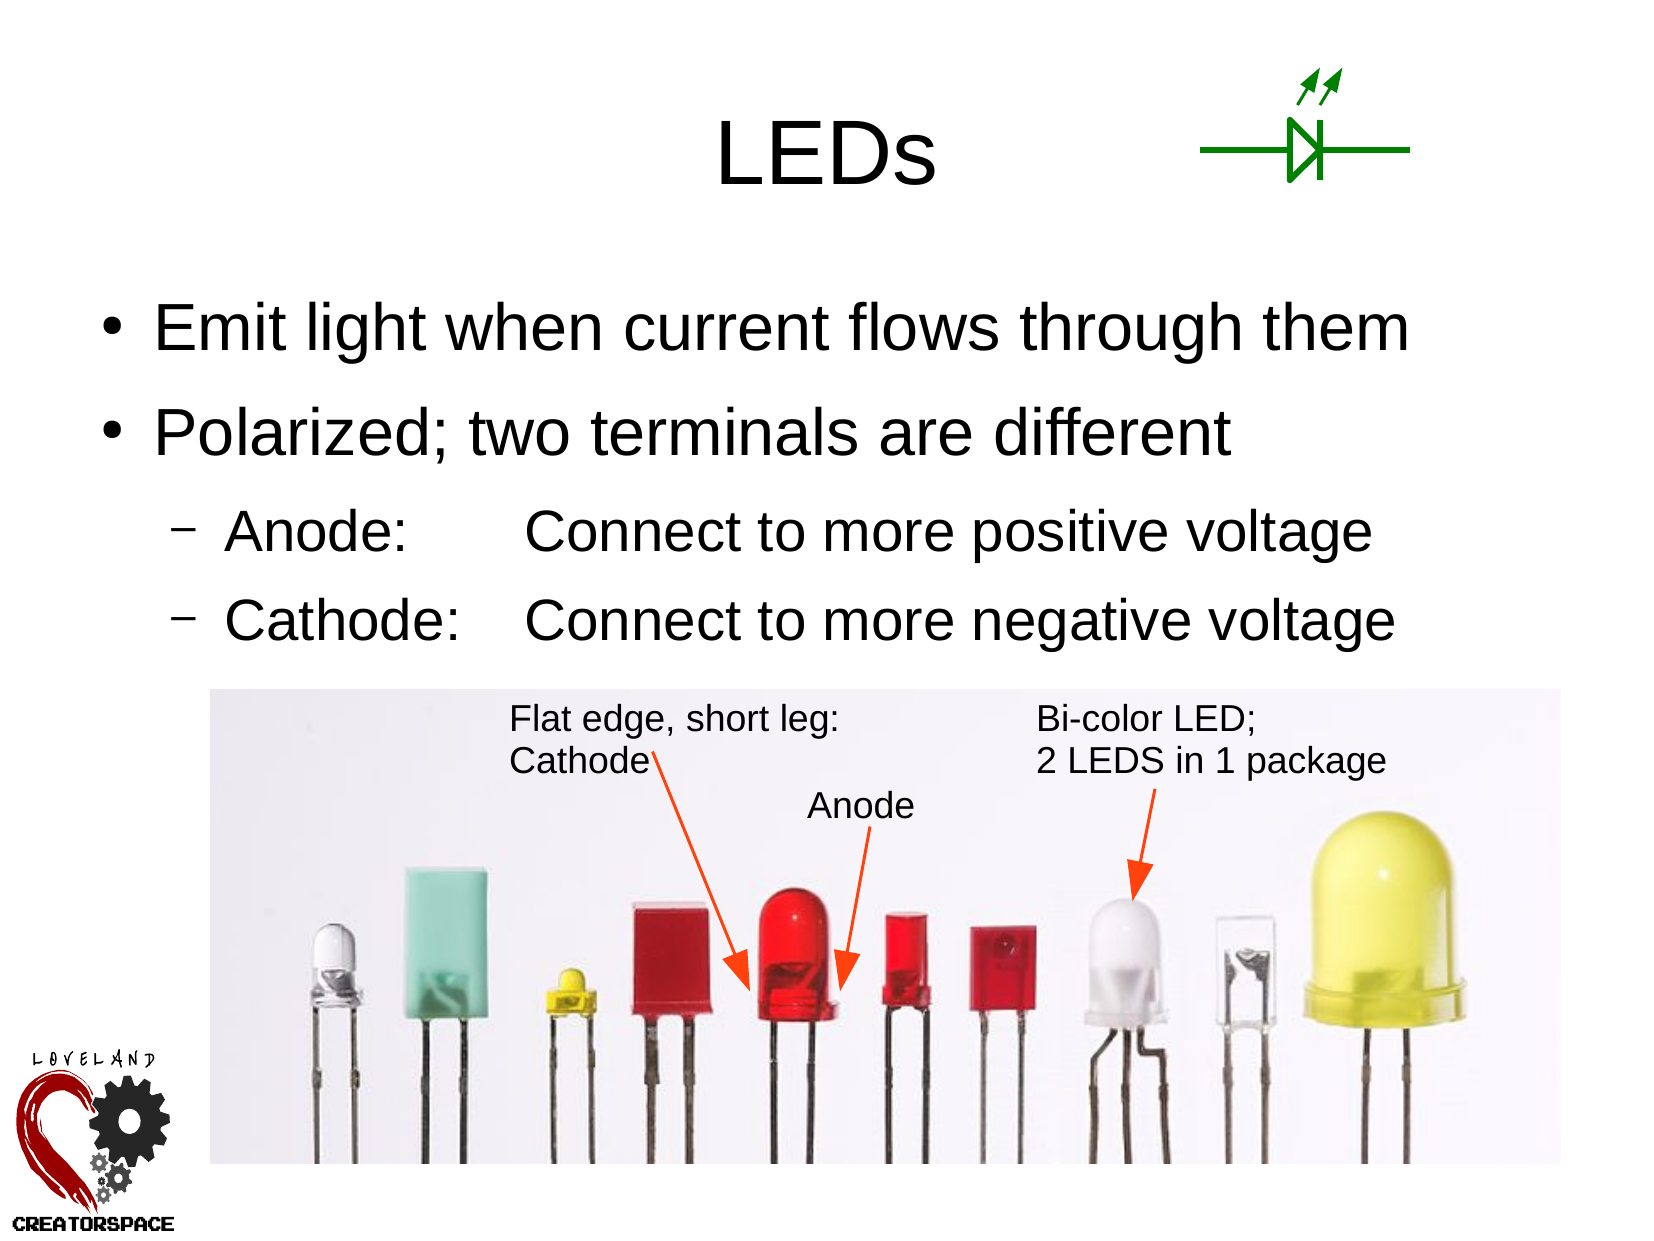

# LEDs
Emit light when current flows through them
Polarized; two terminals are different
Anode:		Connect to more positive voltage
Cathode:	Connect to more negative voltage
Flat edge, short leg:
Cathode
Bi-color LED;
2 LEDS in 1 package
Anode